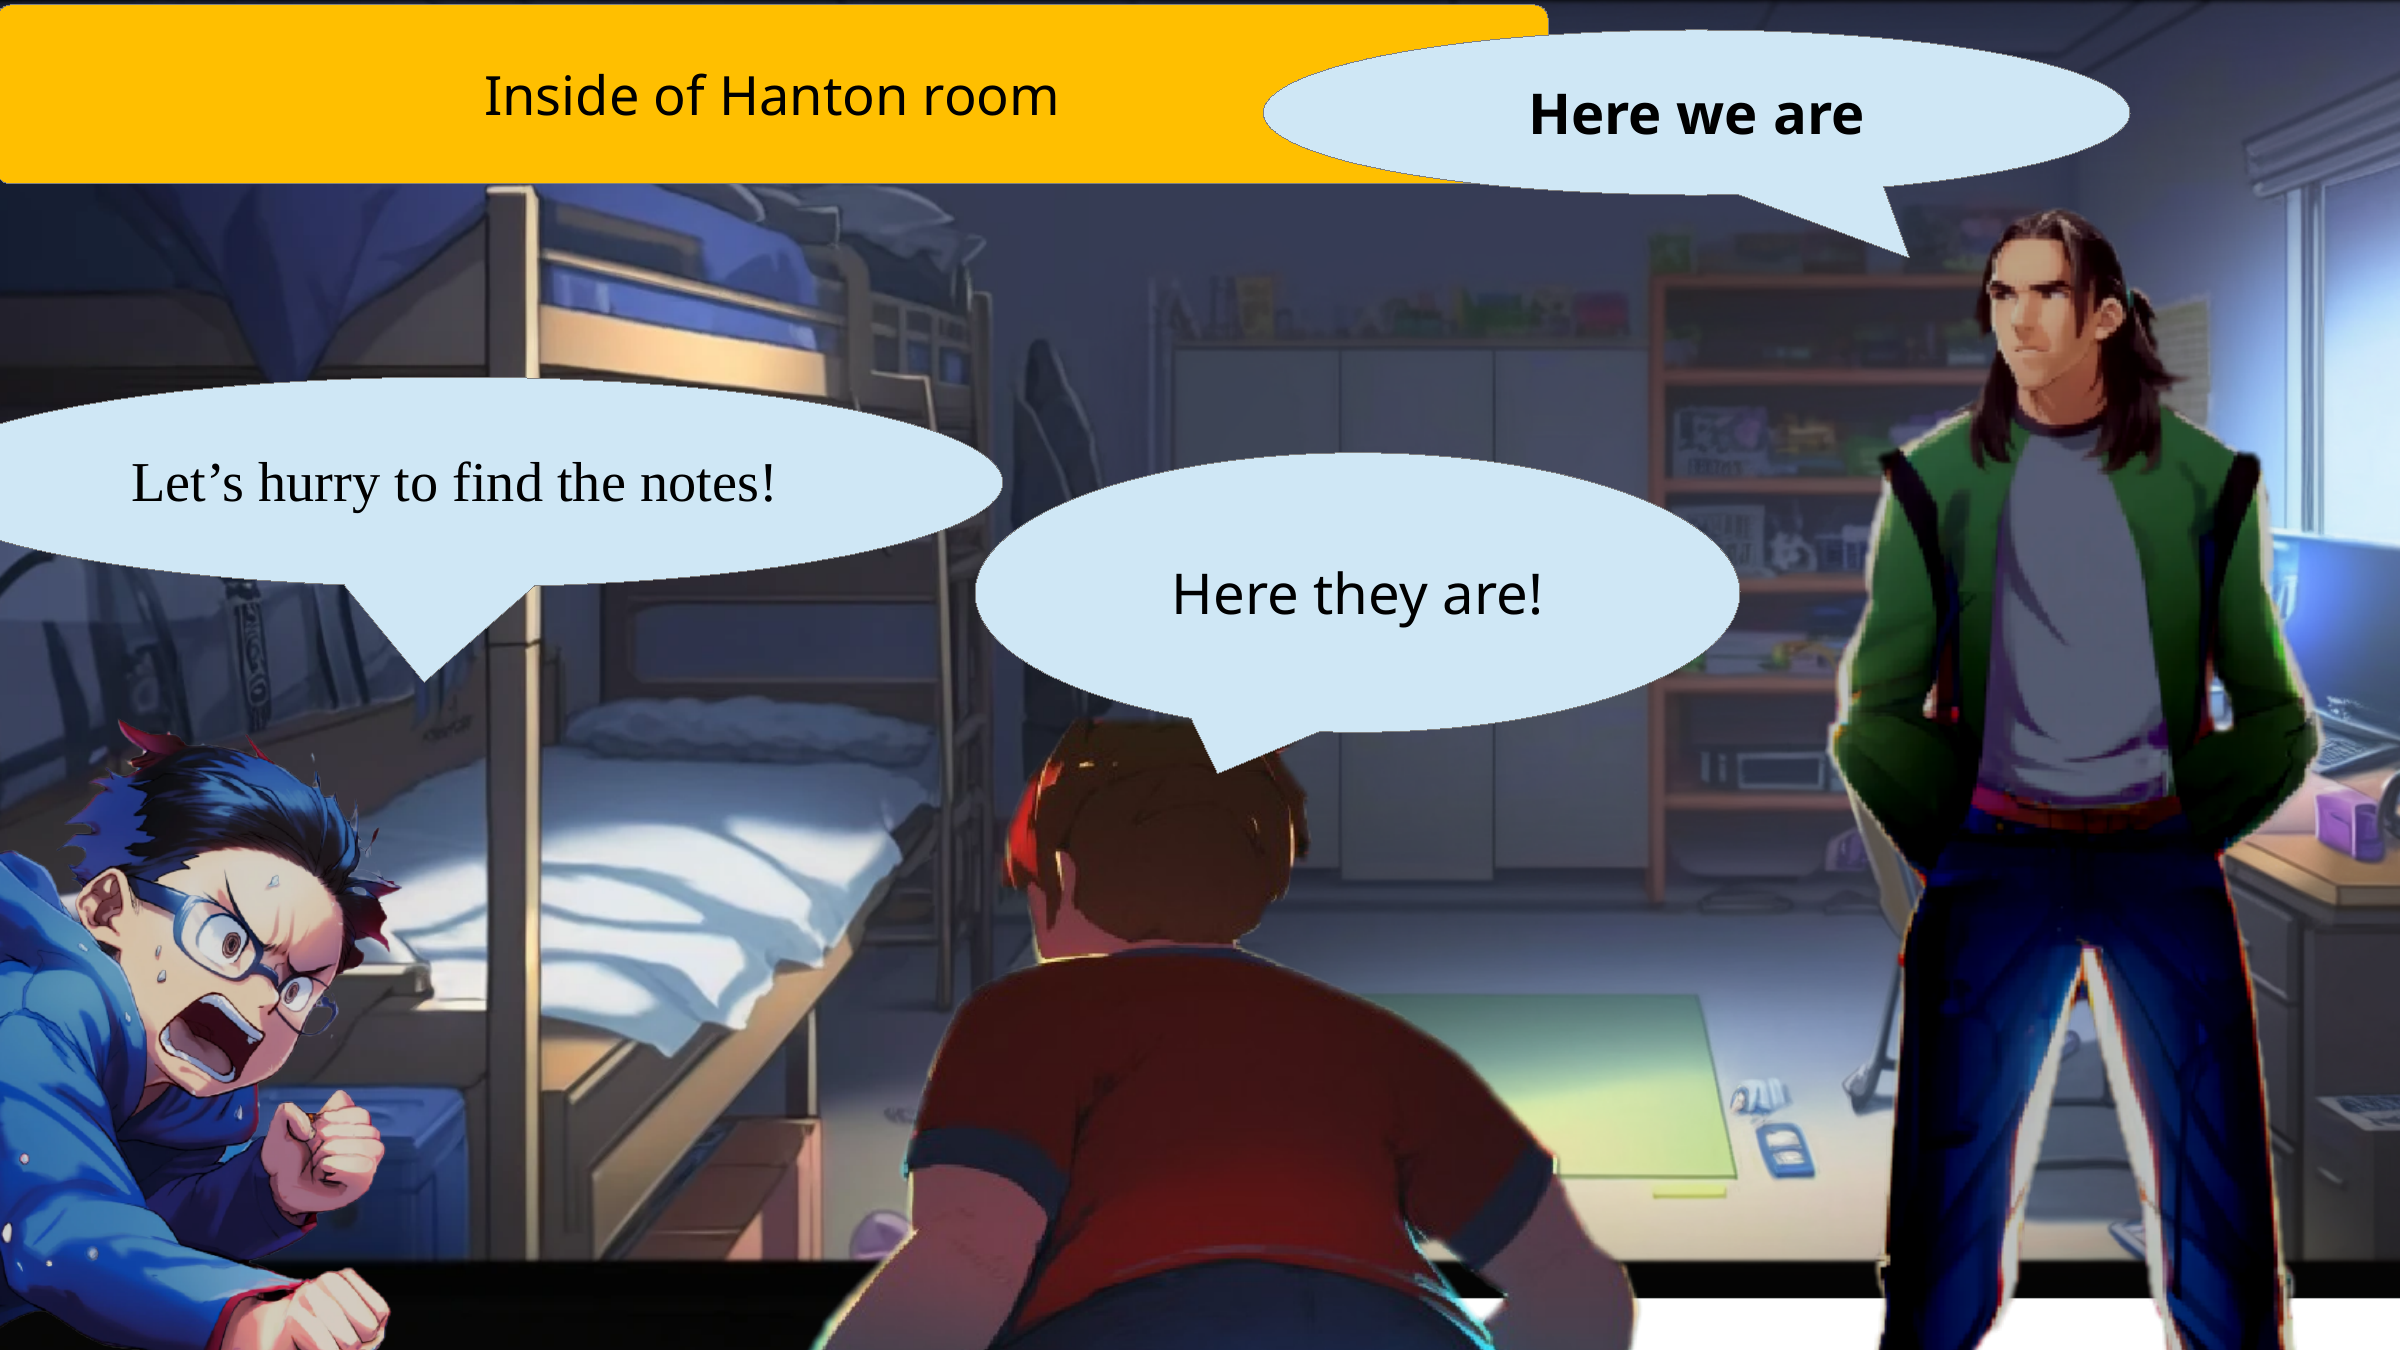

Inside of Hanton room
Here we are
Let’s hurry to find the notes!
Here they are!